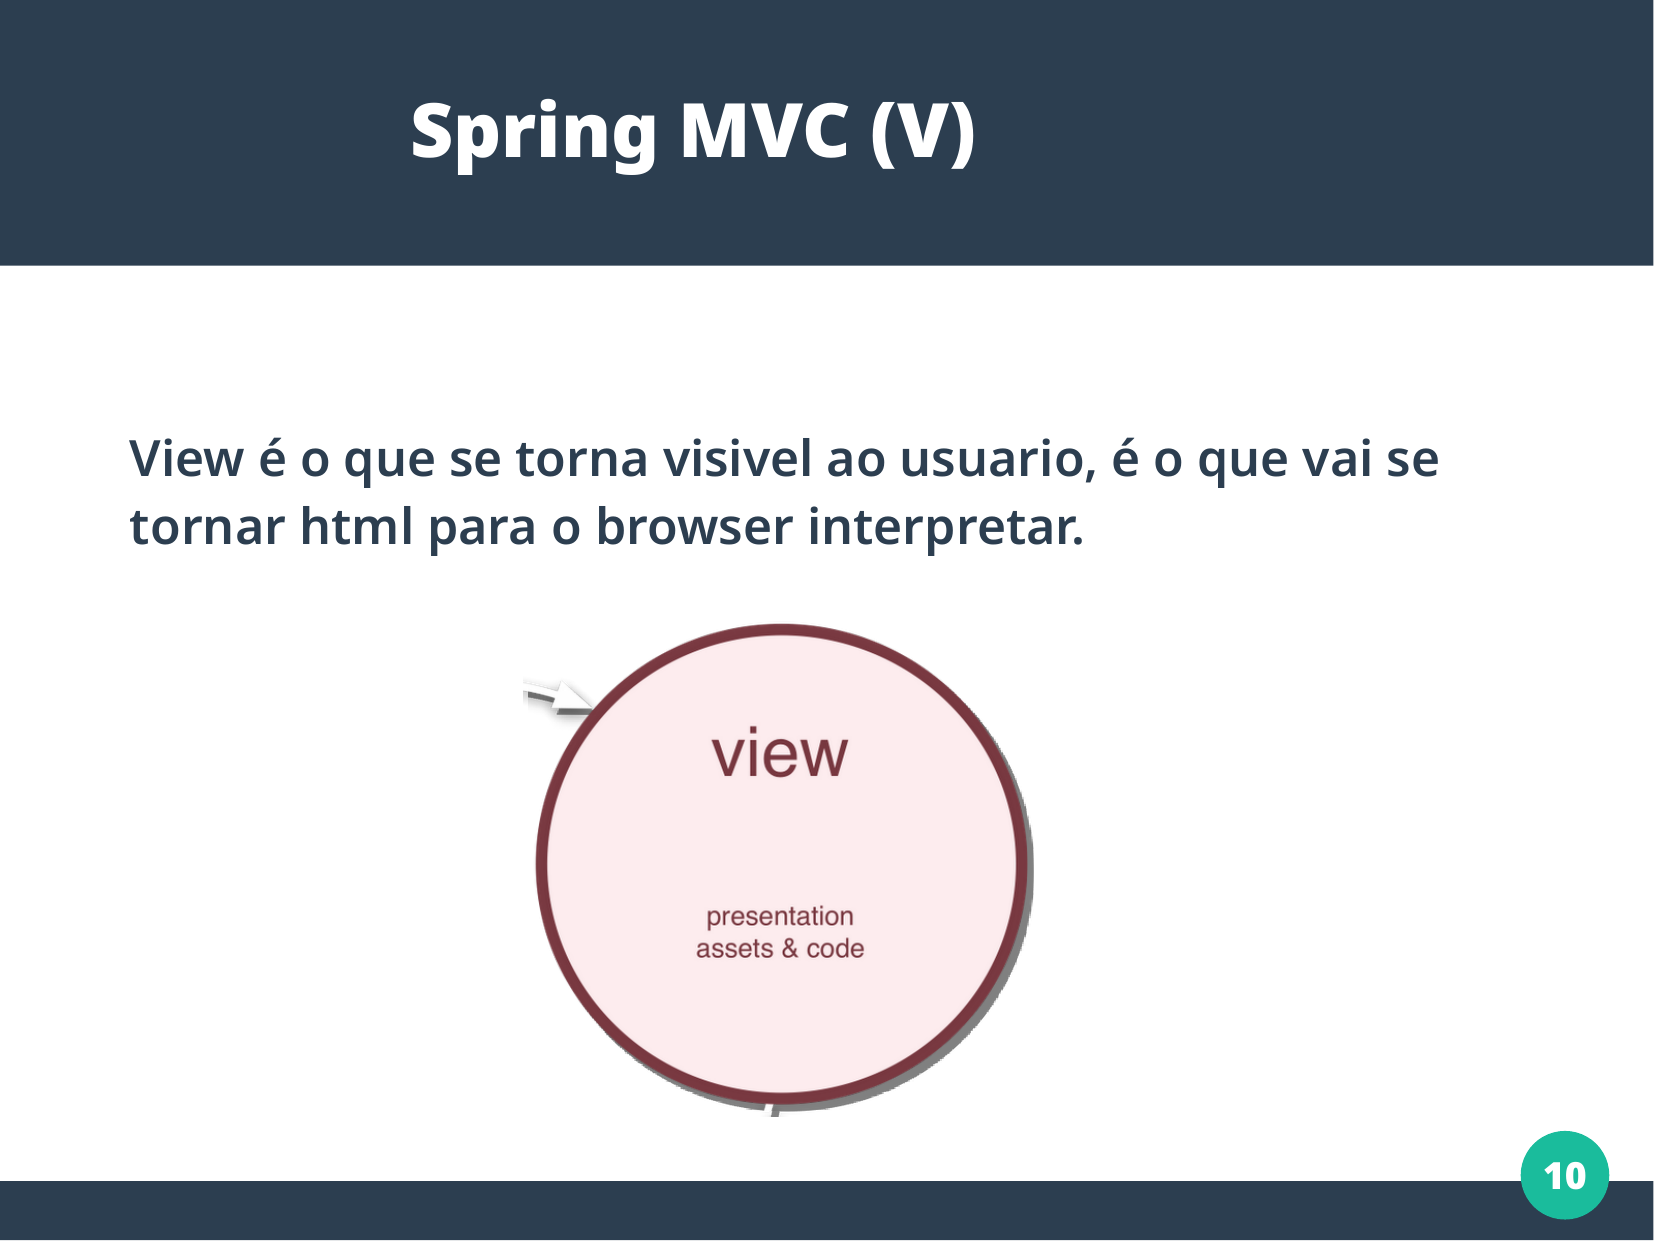

# Spring MVC (V)
View é o que se torna visivel ao usuario, é o que vai se tornar html para o browser interpretar.
10